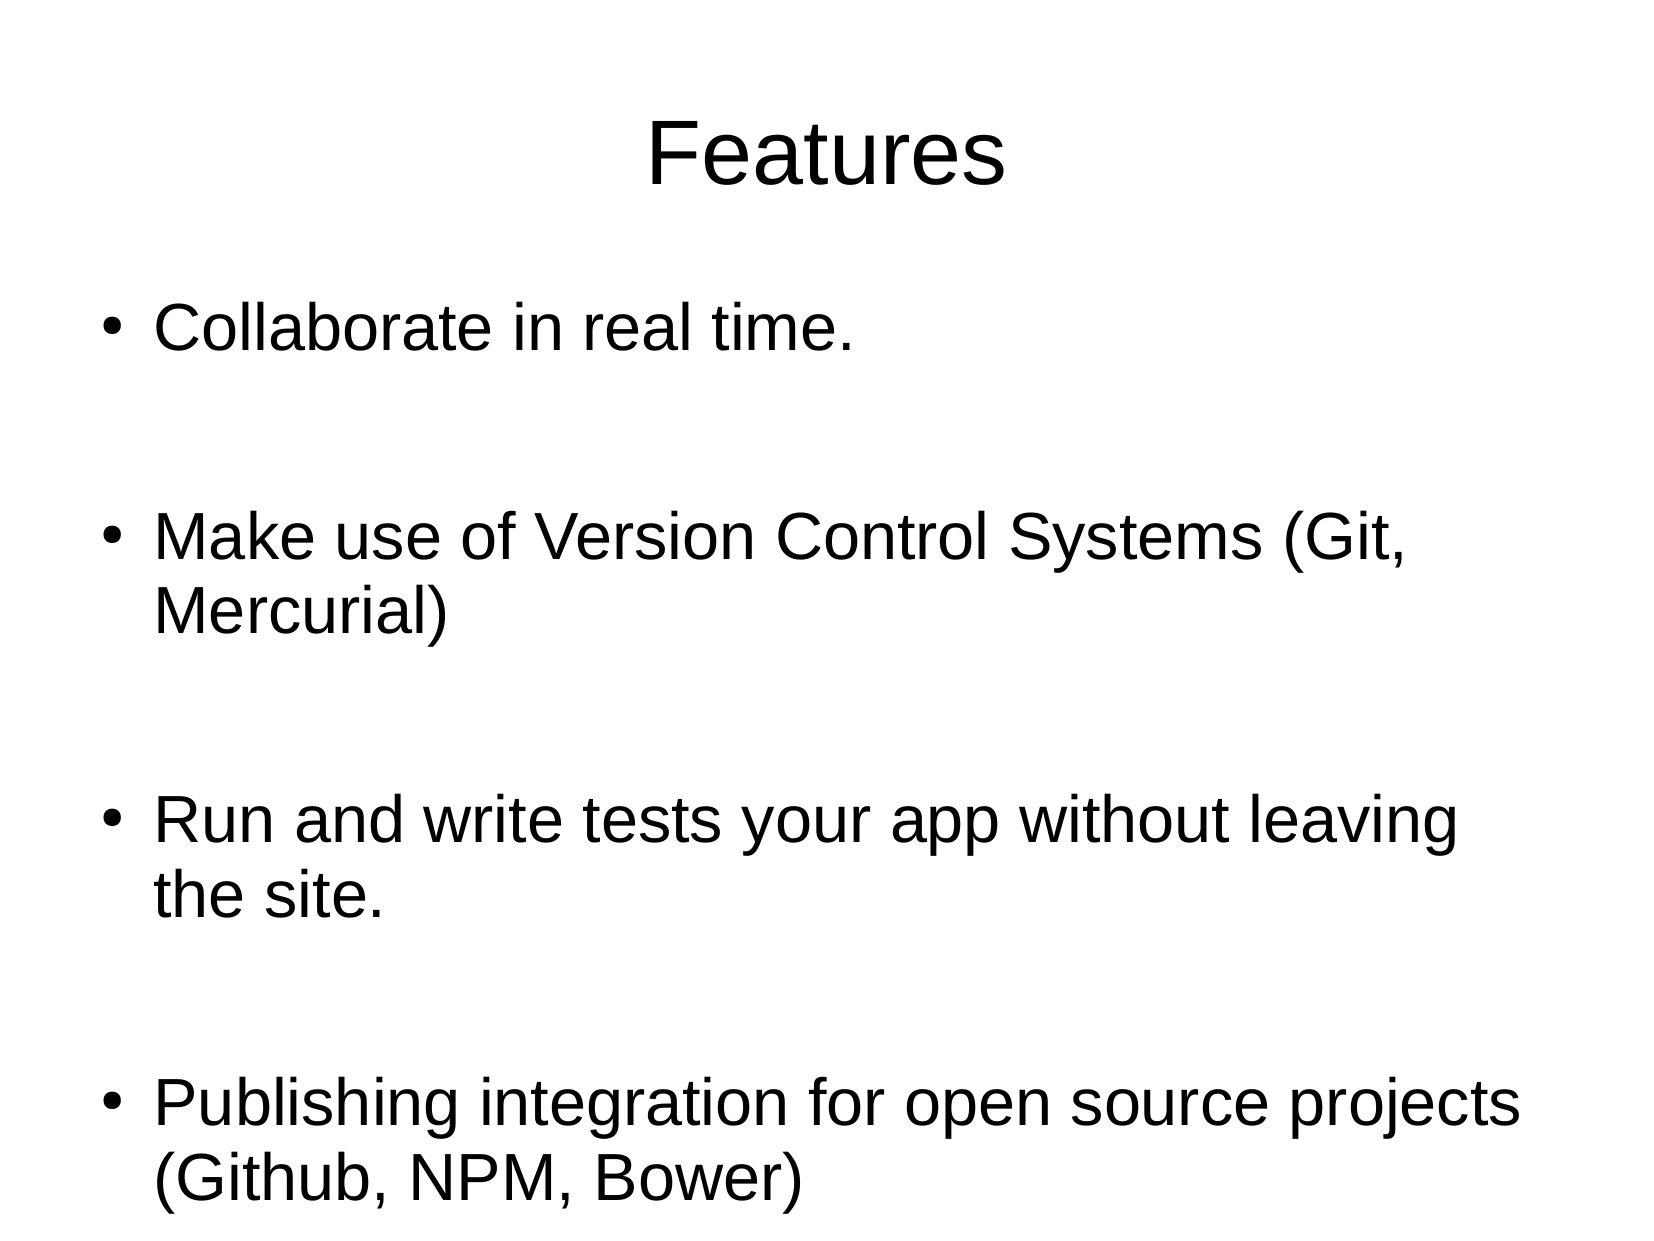

# Features
Collaborate in real time.
Make use of Version Control Systems (Git, Mercurial)
Run and write tests your app without leaving the site.
Publishing integration for open source projects (Github, NPM, Bower)